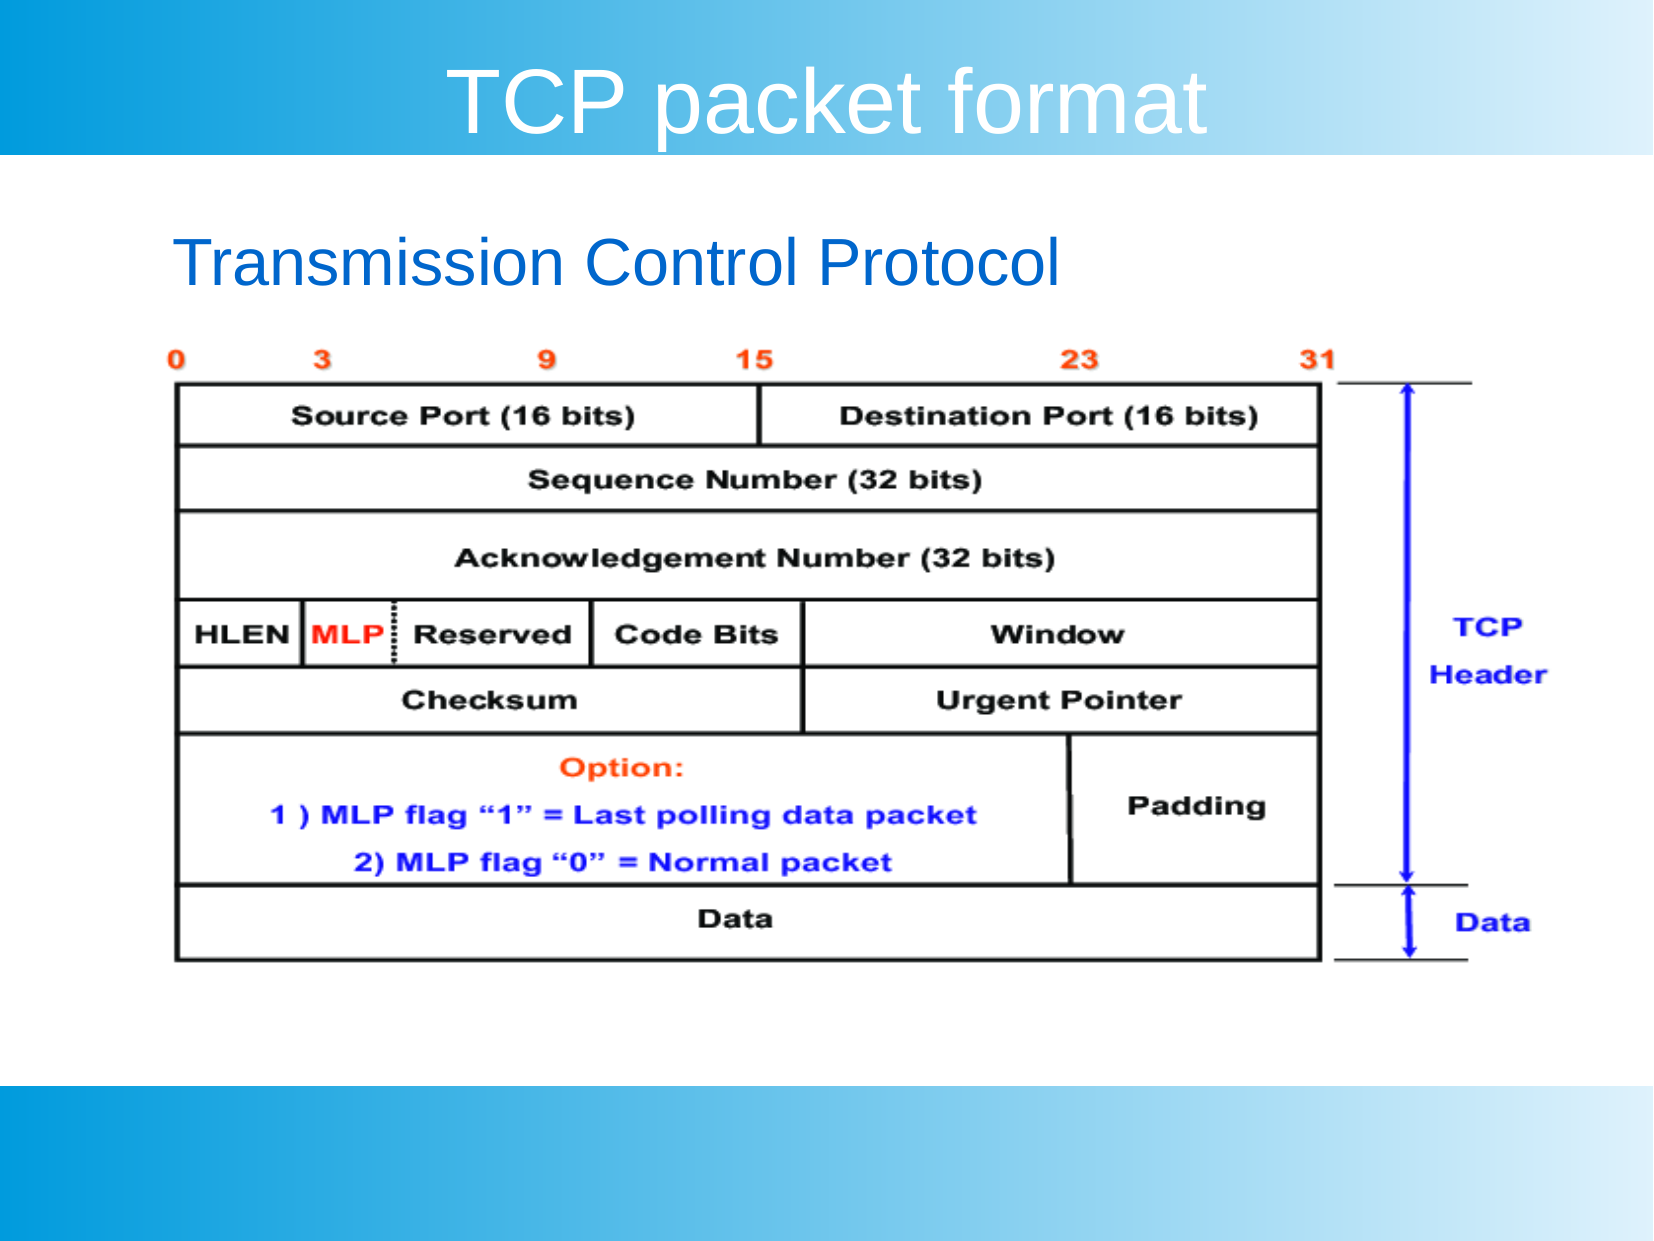

# TCP packet format
 Transmission Control Protocol